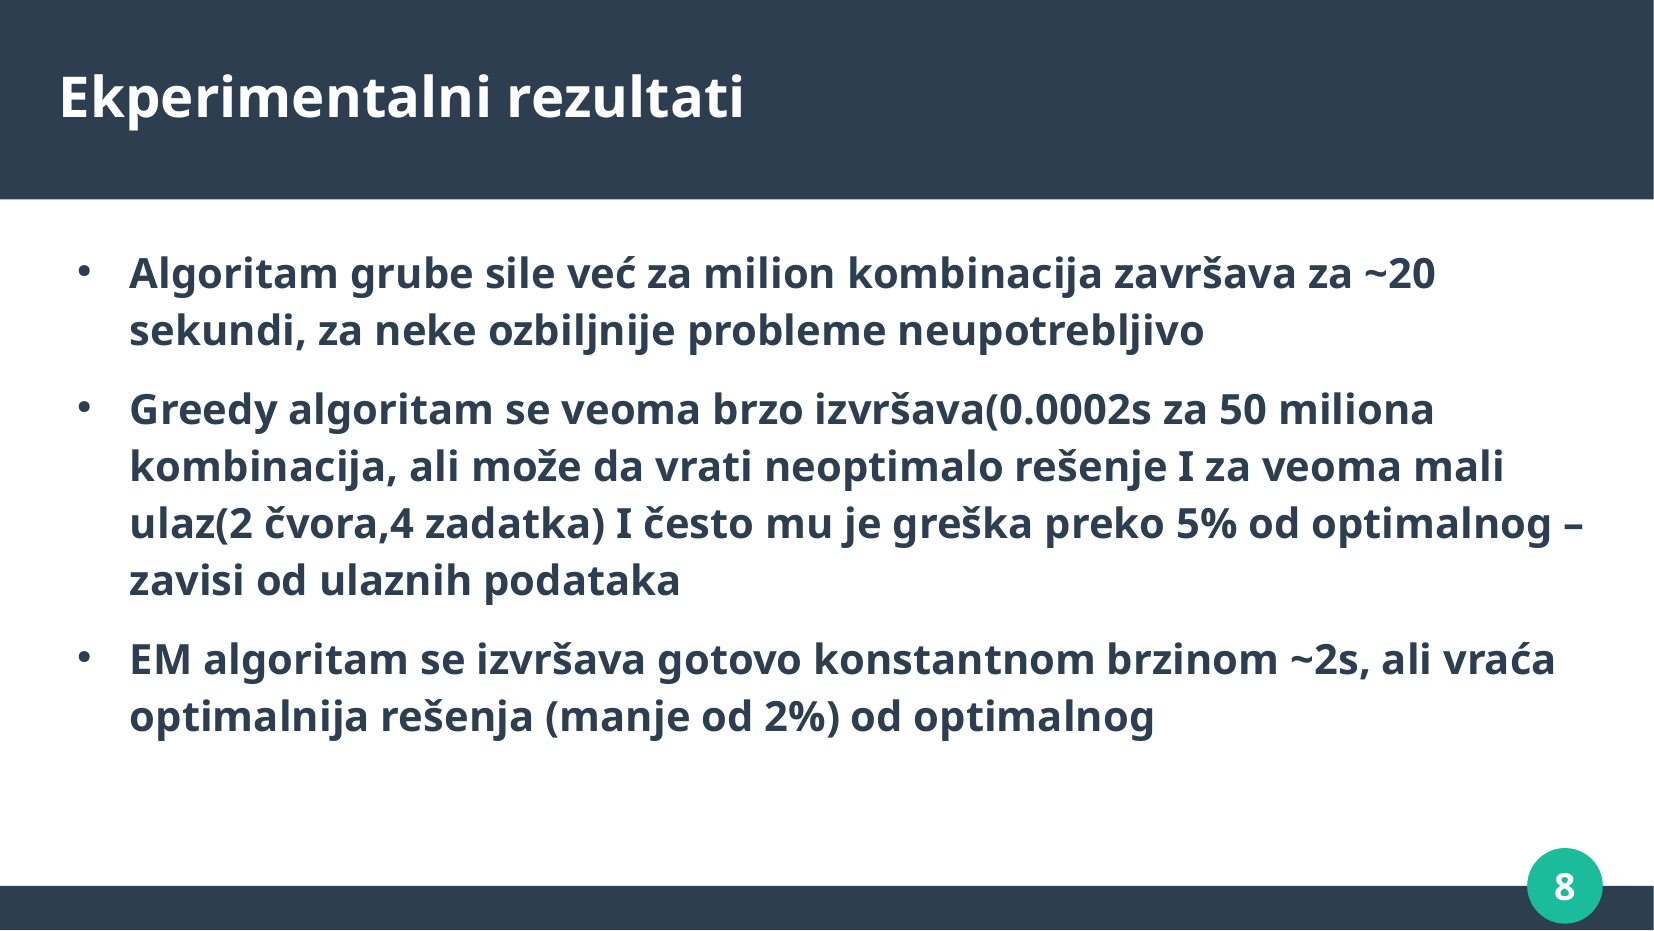

# Ekperimentalni rezultati
Algoritam grube sile već za milion kombinacija završava za ~20 sekundi, za neke ozbiljnije probleme neupotrebljivo
Greedy algoritam se veoma brzo izvršava(0.0002s za 50 miliona kombinacija, ali može da vrati neoptimalo rešenje I za veoma mali ulaz(2 čvora,4 zadatka) I često mu je greška preko 5% od optimalnog – zavisi od ulaznih podataka
EM algoritam se izvršava gotovo konstantnom brzinom ~2s, ali vraća optimalnija rešenja (manje od 2%) od optimalnog